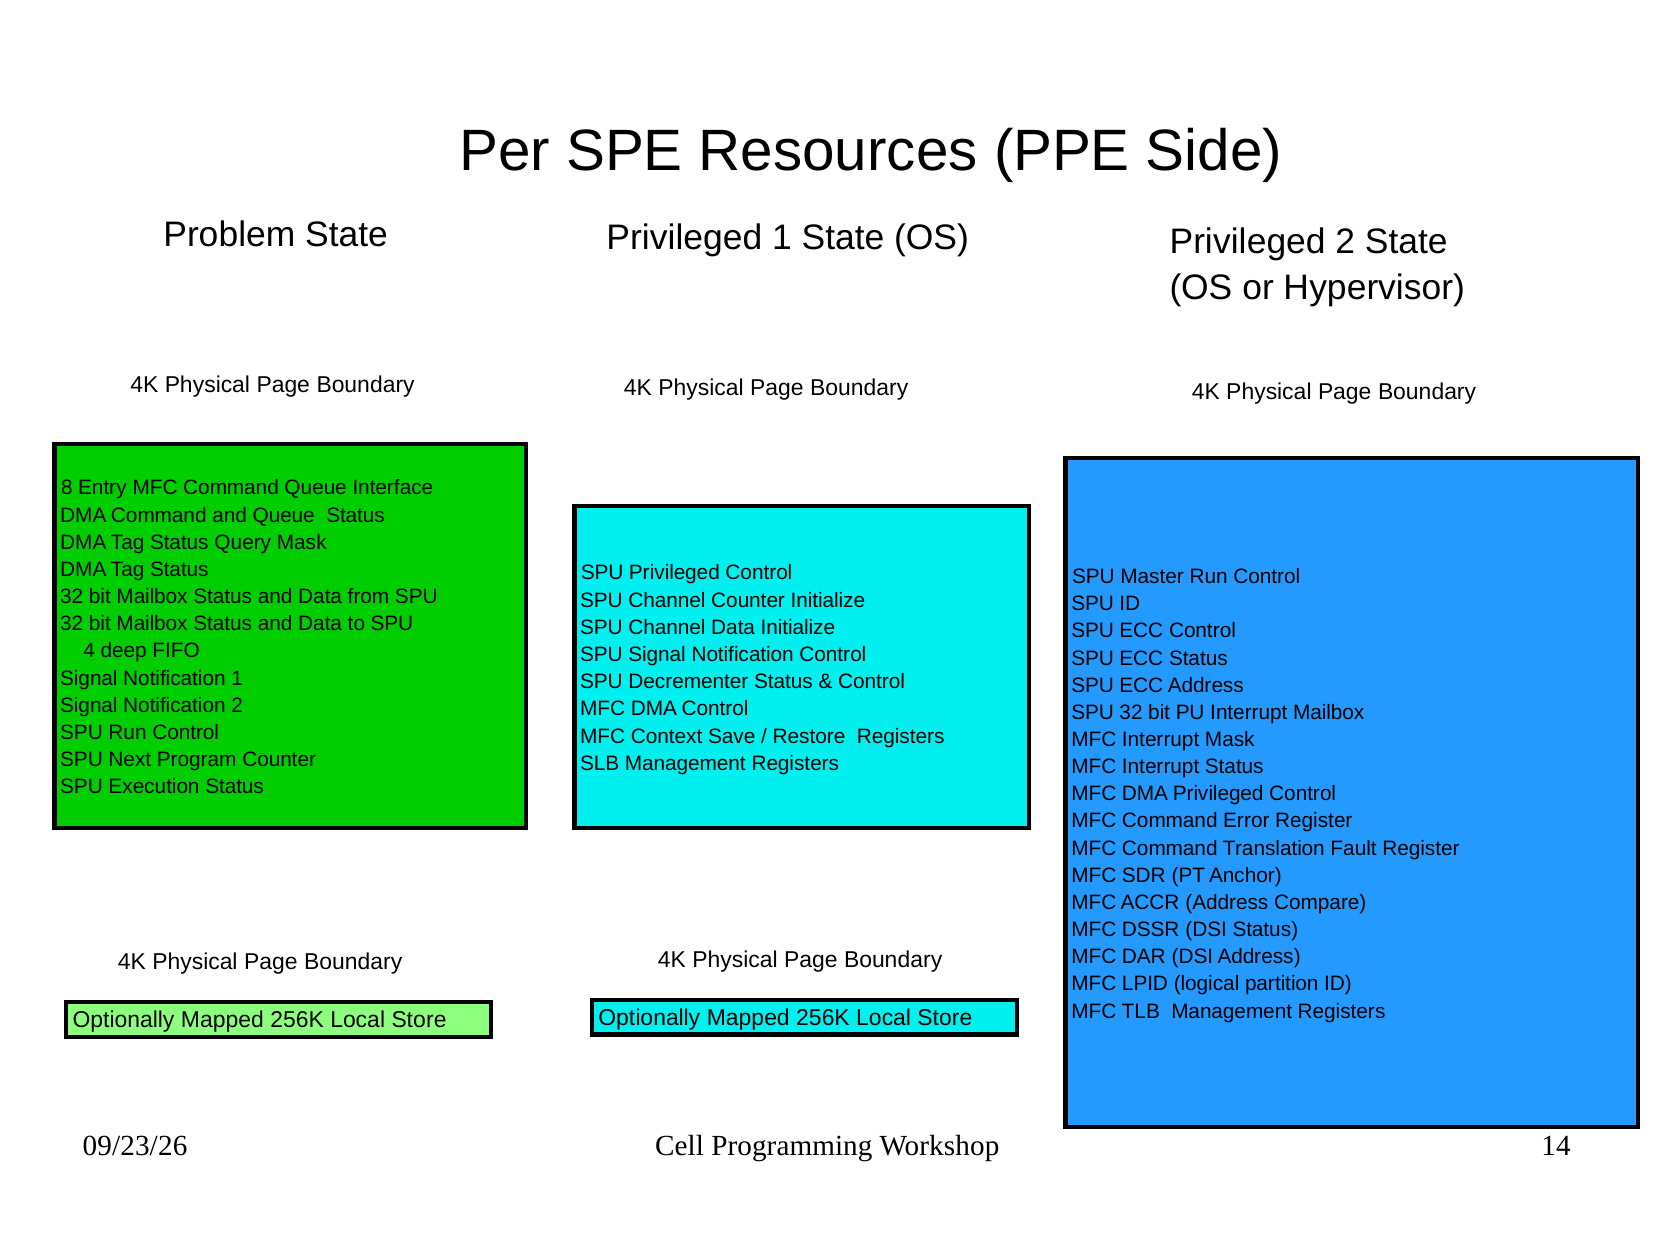

Per SPE Resources (PPE Side)
Problem State
Privileged 1 State (OS)
Privileged 2 State
(OS or Hypervisor)
4K Physical Page Boundary
4K Physical Page Boundary
4K Physical Page Boundary
 8 Entry MFC Command Queue Interface
 DMA Command and Queue Status
 DMA Tag Status Query Mask
 DMA Tag Status
 32 bit Mailbox Status and Data from SPU
 32 bit Mailbox Status and Data to SPU
 4 deep FIFO
 Signal Notification 1
 Signal Notification 2
 SPU Run Control
 SPU Next Program Counter
 SPU Execution Status
 SPU Master Run Control
 SPU ID
 SPU ECC Control
 SPU ECC Status
 SPU ECC Address
 SPU 32 bit PU Interrupt Mailbox
 MFC Interrupt Mask
 MFC Interrupt Status
 MFC DMA Privileged Control
 MFC Command Error Register
 MFC Command Translation Fault Register
 MFC SDR (PT Anchor)
 MFC ACCR (Address Compare)
 MFC DSSR (DSI Status)
 MFC DAR (DSI Address)
 MFC LPID (logical partition ID)
 MFC TLB Management Registers
 SPU Privileged Control
 SPU Channel Counter Initialize
 SPU Channel Data Initialize
 SPU Signal Notification Control
 SPU Decrementer Status & Control
 MFC DMA Control
 MFC Context Save / Restore Registers
 SLB Management Registers
4K Physical Page Boundary
4K Physical Page Boundary
 Optionally Mapped 256K Local Store
 Optionally Mapped 256K Local Store
Cell Programming Workshop
14